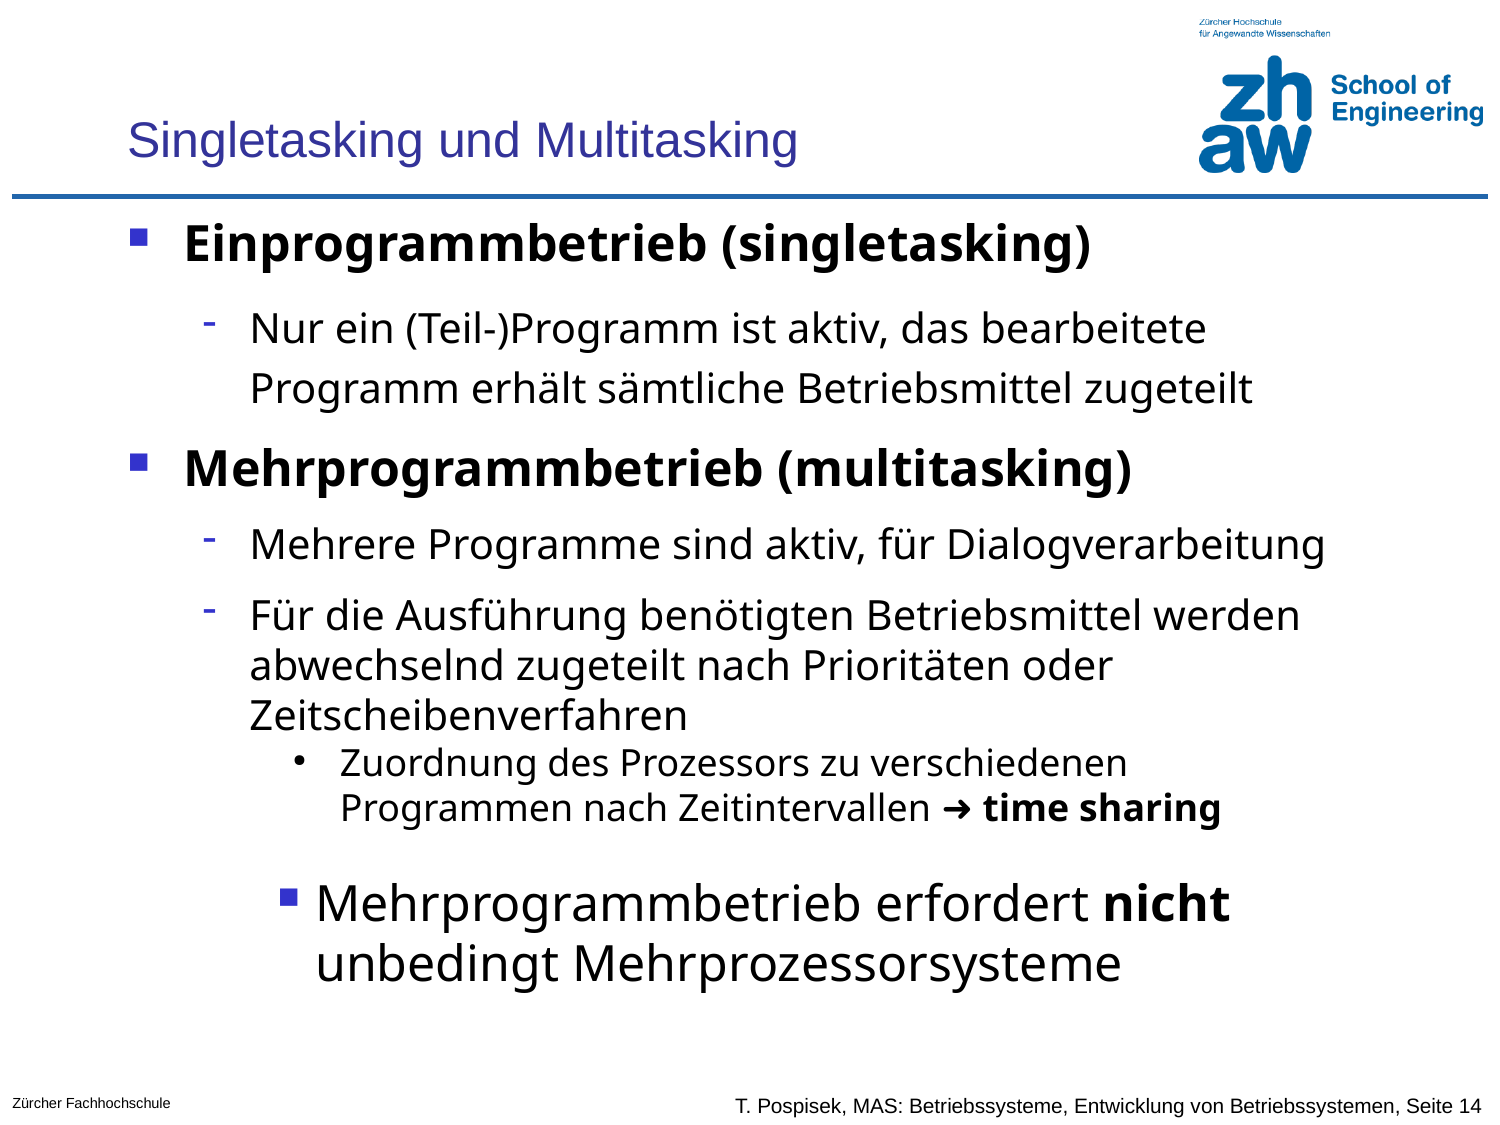

# Singletasking und Multitasking
Einprogrammbetrieb (singletasking)
Nur ein (Teil-)Programm ist aktiv, das bearbeitete Programm erhält sämtliche Betriebsmittel zugeteilt
Mehrprogrammbetrieb (multitasking)
Mehrere Programme sind aktiv, für Dialogverarbeitung
Für die Ausführung benötigten Betriebsmittel werden abwechselnd zugeteilt nach Prioritäten oder Zeitscheibenverfahren
Zuordnung des Prozessors zu verschiedenen Programmen nach Zeitintervallen ➜ time sharing
Mehrprogrammbetrieb erfordert nicht unbedingt Mehrprozessorsysteme